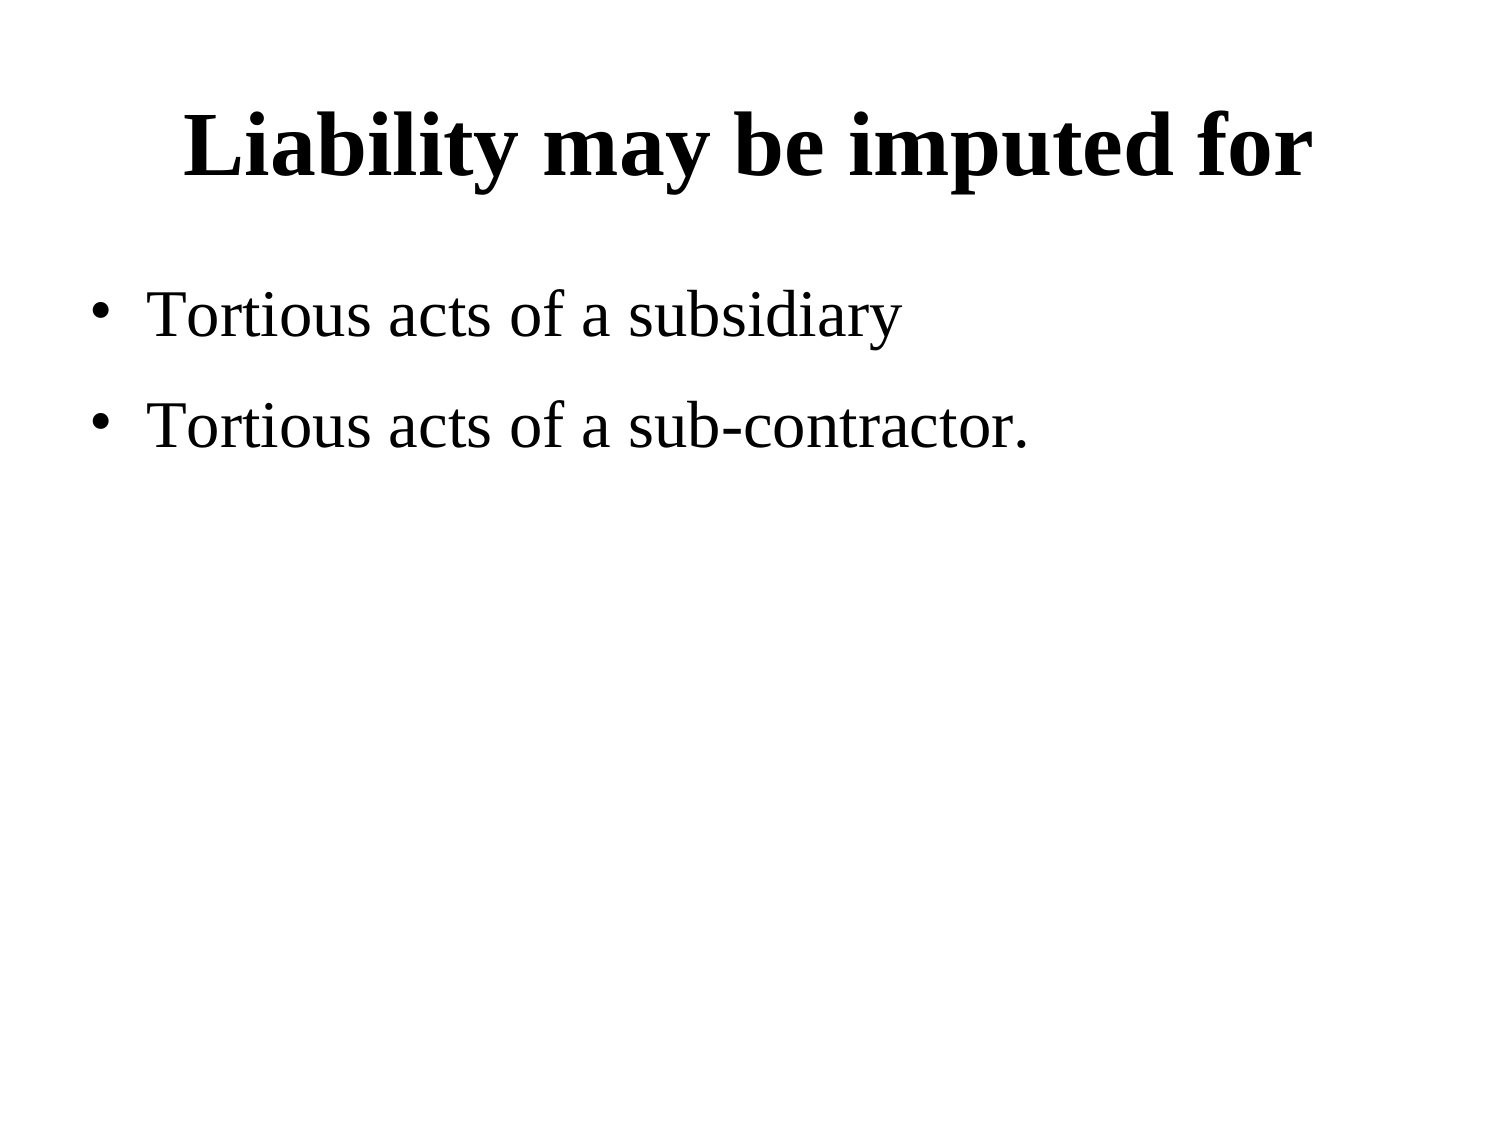

# Liability may be imputed for
Tortious acts of a subsidiary
Tortious acts of a sub-contractor.